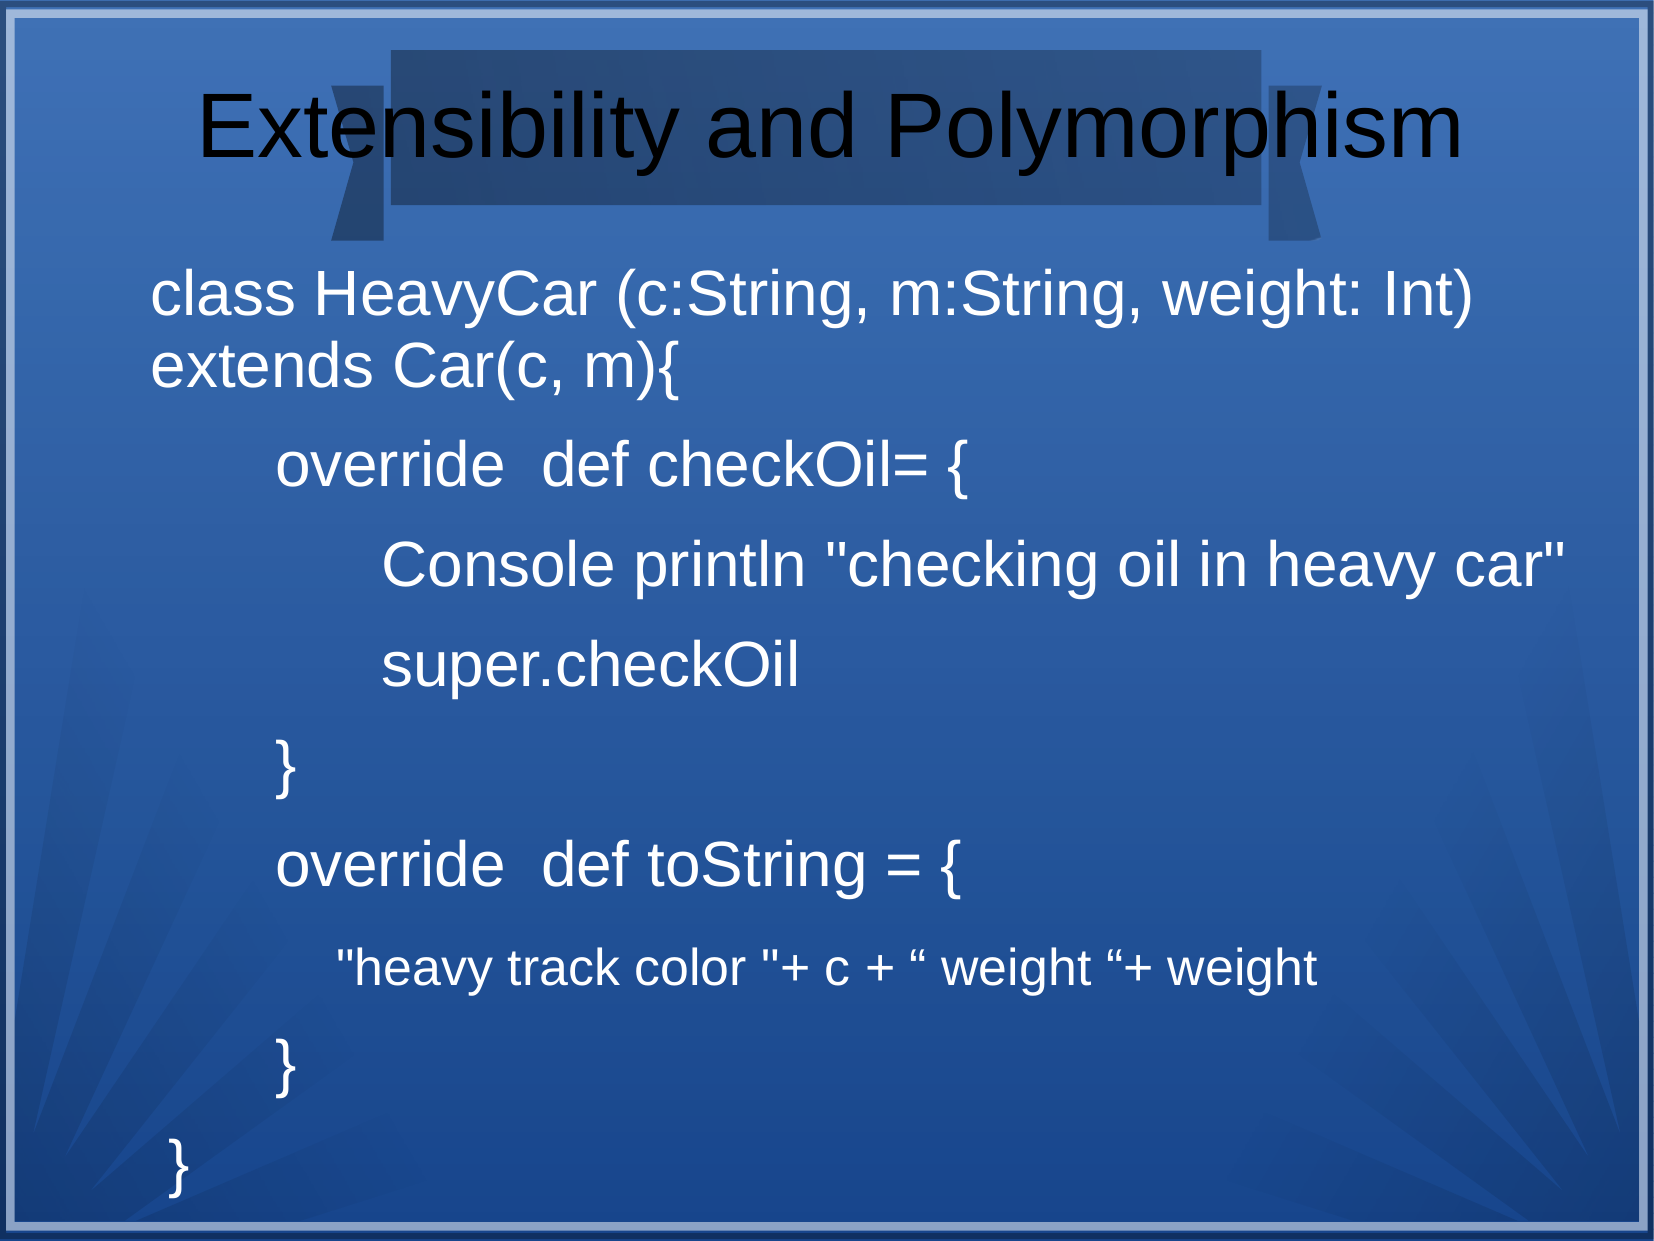

# Extensibility and Polymorphism
class HeavyCar (c:String, m:String, weight: Int) extends Car(c, m){
 override def checkOil= {
 Console println "checking oil in heavy car"
 super.checkOil
 }
 override def toString = {
 "heavy track color "+ c + “ weight “+ weight
 }
 }